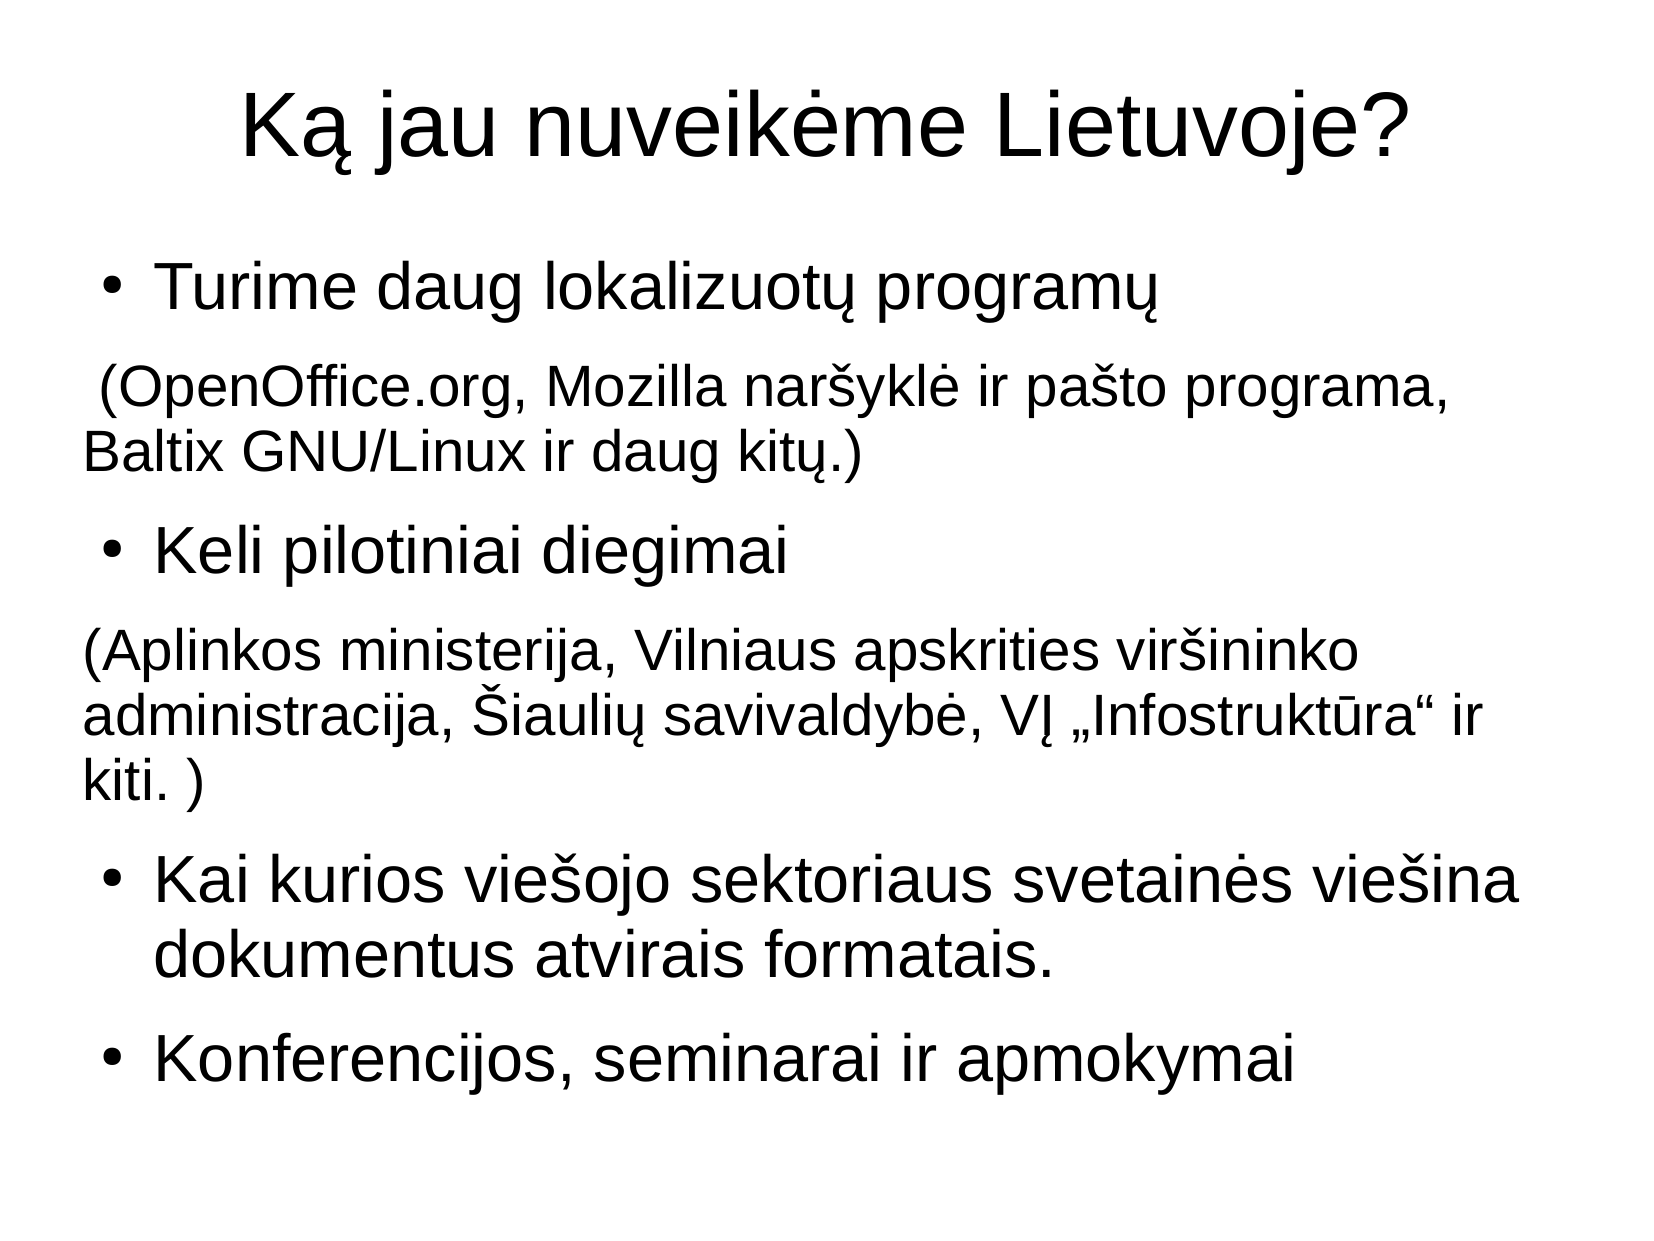

# Ką jau nuveikėme Lietuvoje?
Turime daug lokalizuotų programų
 (OpenOffice.org, Mozilla naršyklė ir pašto programa, Baltix GNU/Linux ir daug kitų.)
Keli pilotiniai diegimai
(Aplinkos ministerija, Vilniaus apskrities viršininko administracija, Šiaulių savivaldybė, VĮ „Infostruktūra“ ir kiti. )
Kai kurios viešojo sektoriaus svetainės viešina dokumentus atvirais formatais.
Konferencijos, seminarai ir apmokymai